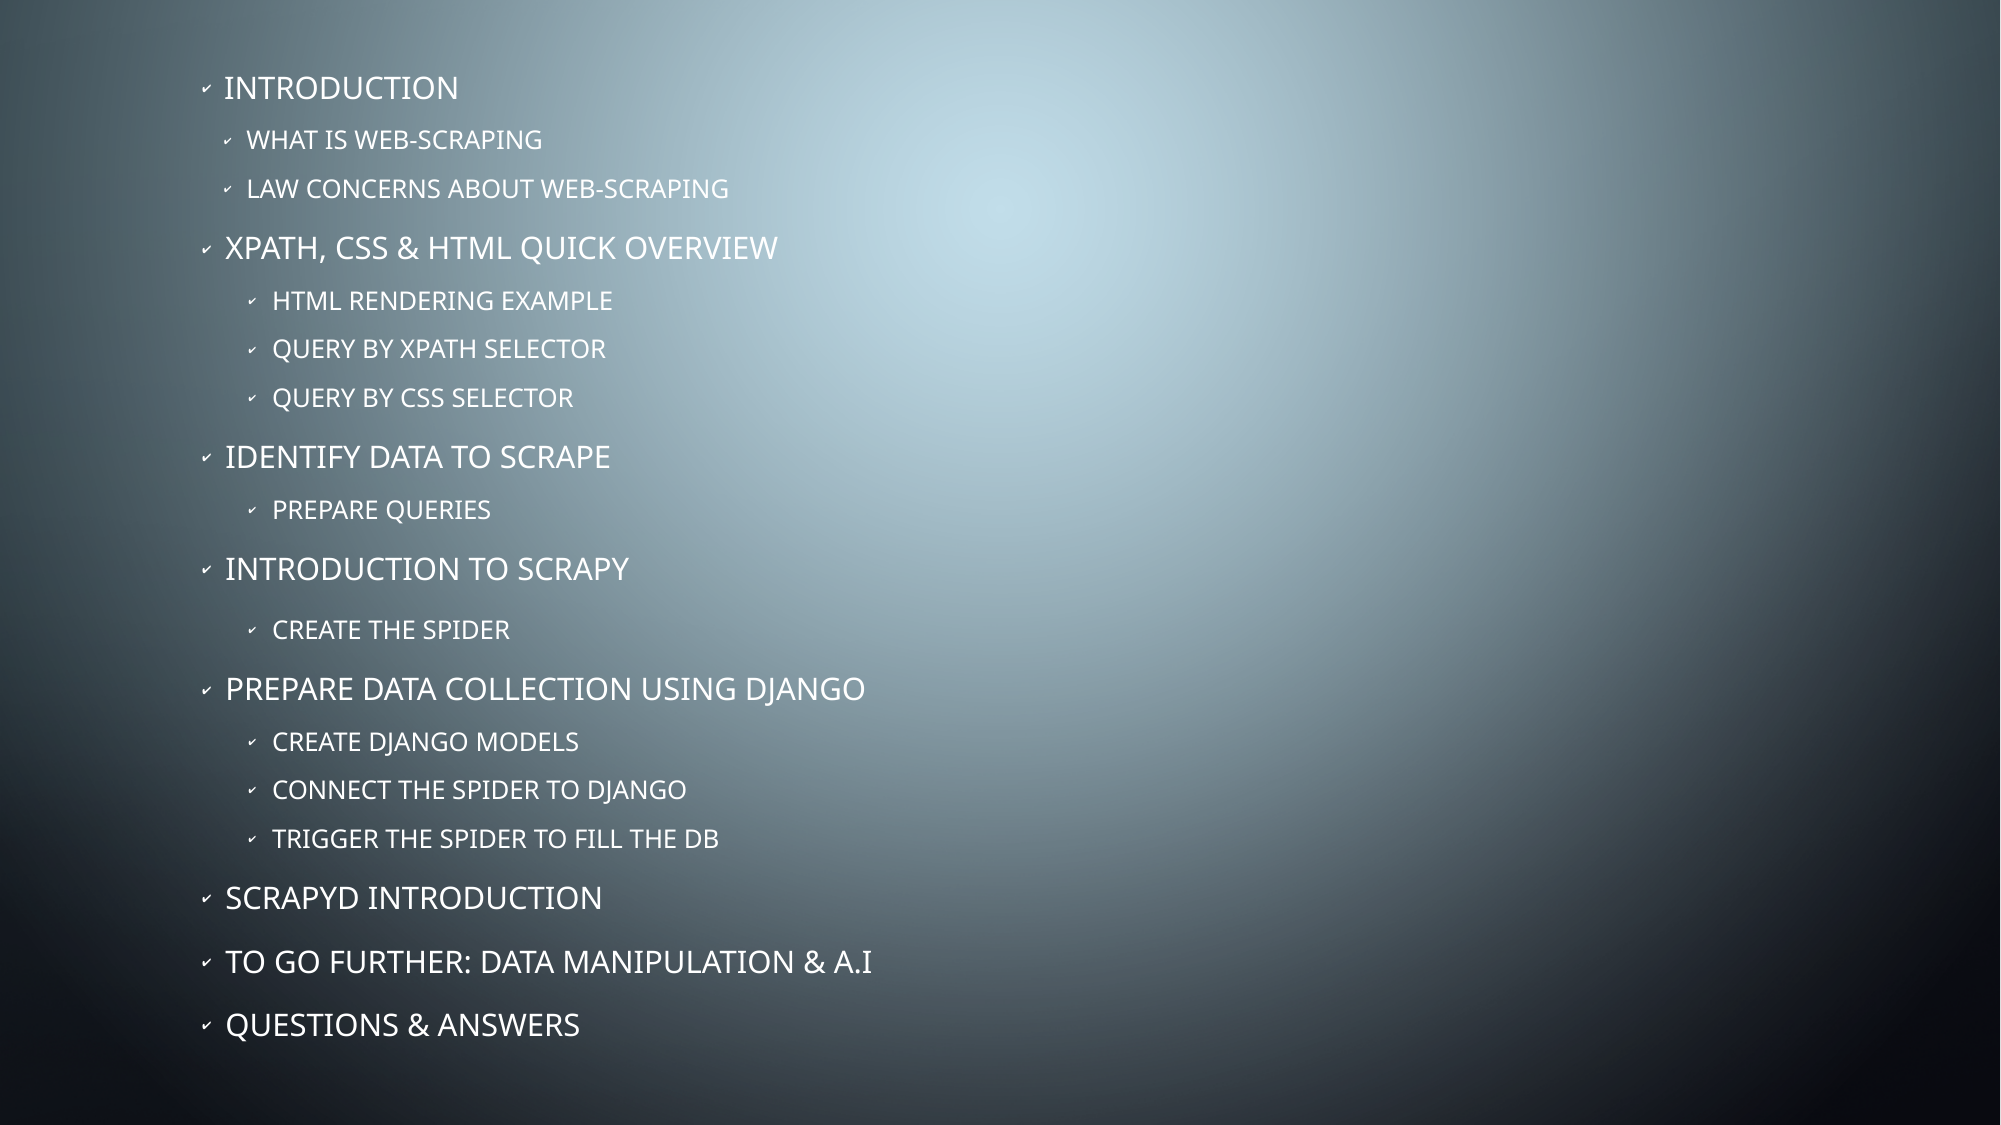

# INTRODUCTION
WHAT IS WEB-SCRAPING
LAW CONCERNS ABOUT WEB-SCRAPING
XPATH, CSS & HTML QUICK OVERVIEW
HTML RENDERING EXAMPLE
QUERY BY XPATH SELECTOR
QUERY BY CSS SELECTOR
IDENTIFY DATA TO SCRAPE
PREPARE QUERIES
INTRODUCTION TO SCRAPY
CREATE THE SPIDER
PREPARE DATA COLLECTION USING DJANGO
CREATE DJANGO MODELS
CONNECT THE SPIDER TO DJANGO
TRIGGER THE SPIDER TO FILL THE DB
SCRAPYD INTRODUCTION
TO GO FURTHER: DATA MANIPULATION & A.I
QUESTIONS & ANSWERS